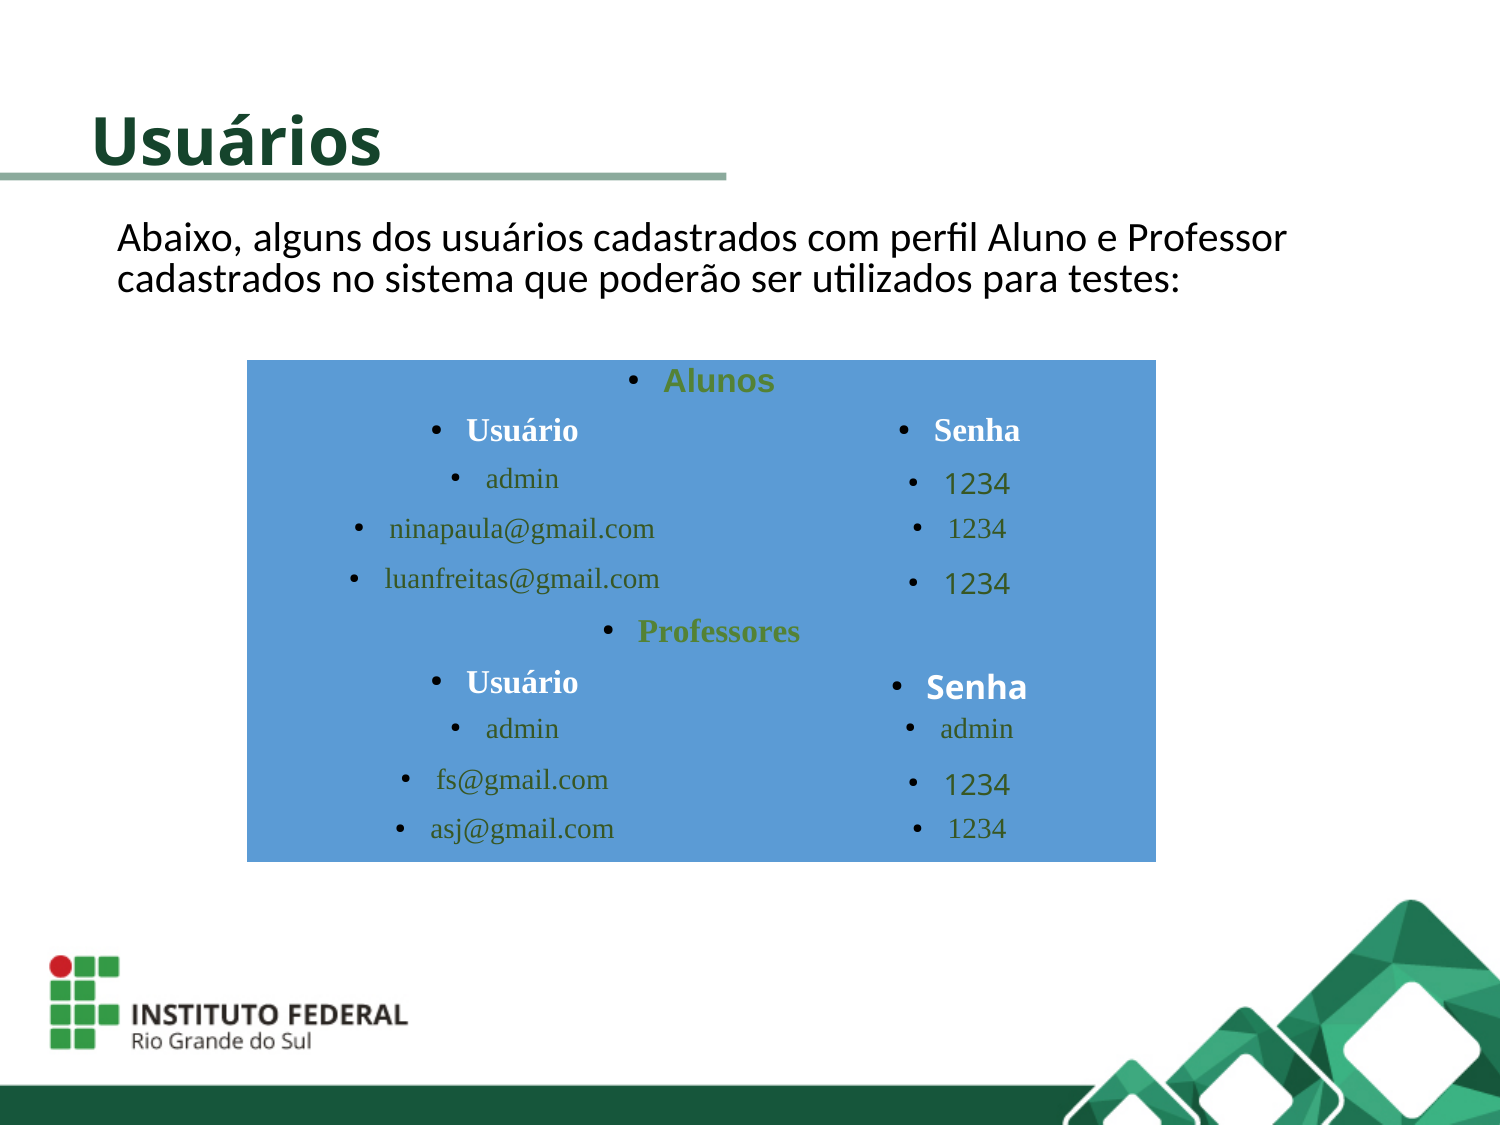

# Usuários
Abaixo, alguns dos usuários cadastrados com perfil Aluno e Professor cadastrados no sistema que poderão ser utilizados para testes:
| Alunos | |
| --- | --- |
| Usuário | Senha |
| admin | 1234 |
| ninapaula@gmail.com | 1234 |
| luanfreitas@gmail.com | 1234 |
| Professores | |
| Usuário | Senha |
| admin | admin |
| fs@gmail.com | 1234 |
| asj@gmail.com | 1234 |